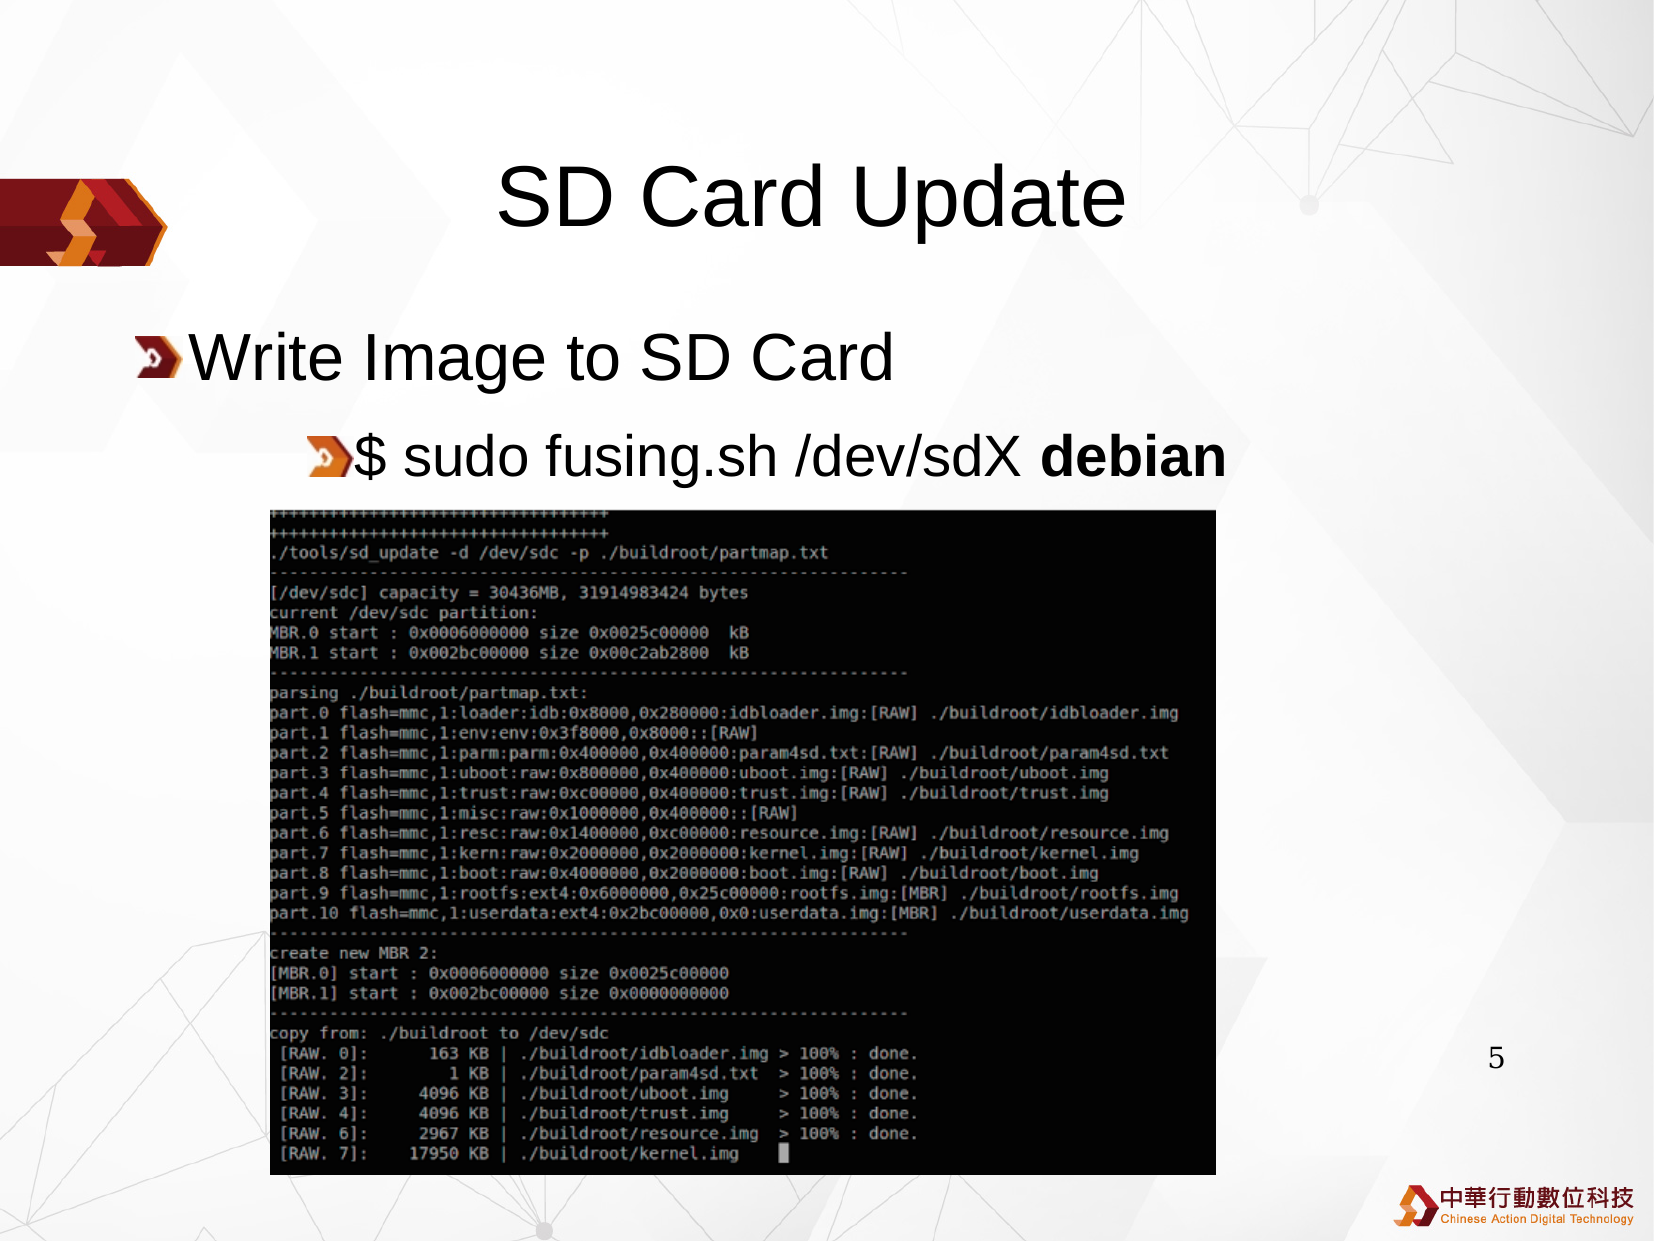

# SD Card Update
Write Image to SD Card
$ sudo fusing.sh /dev/sdX debian
5